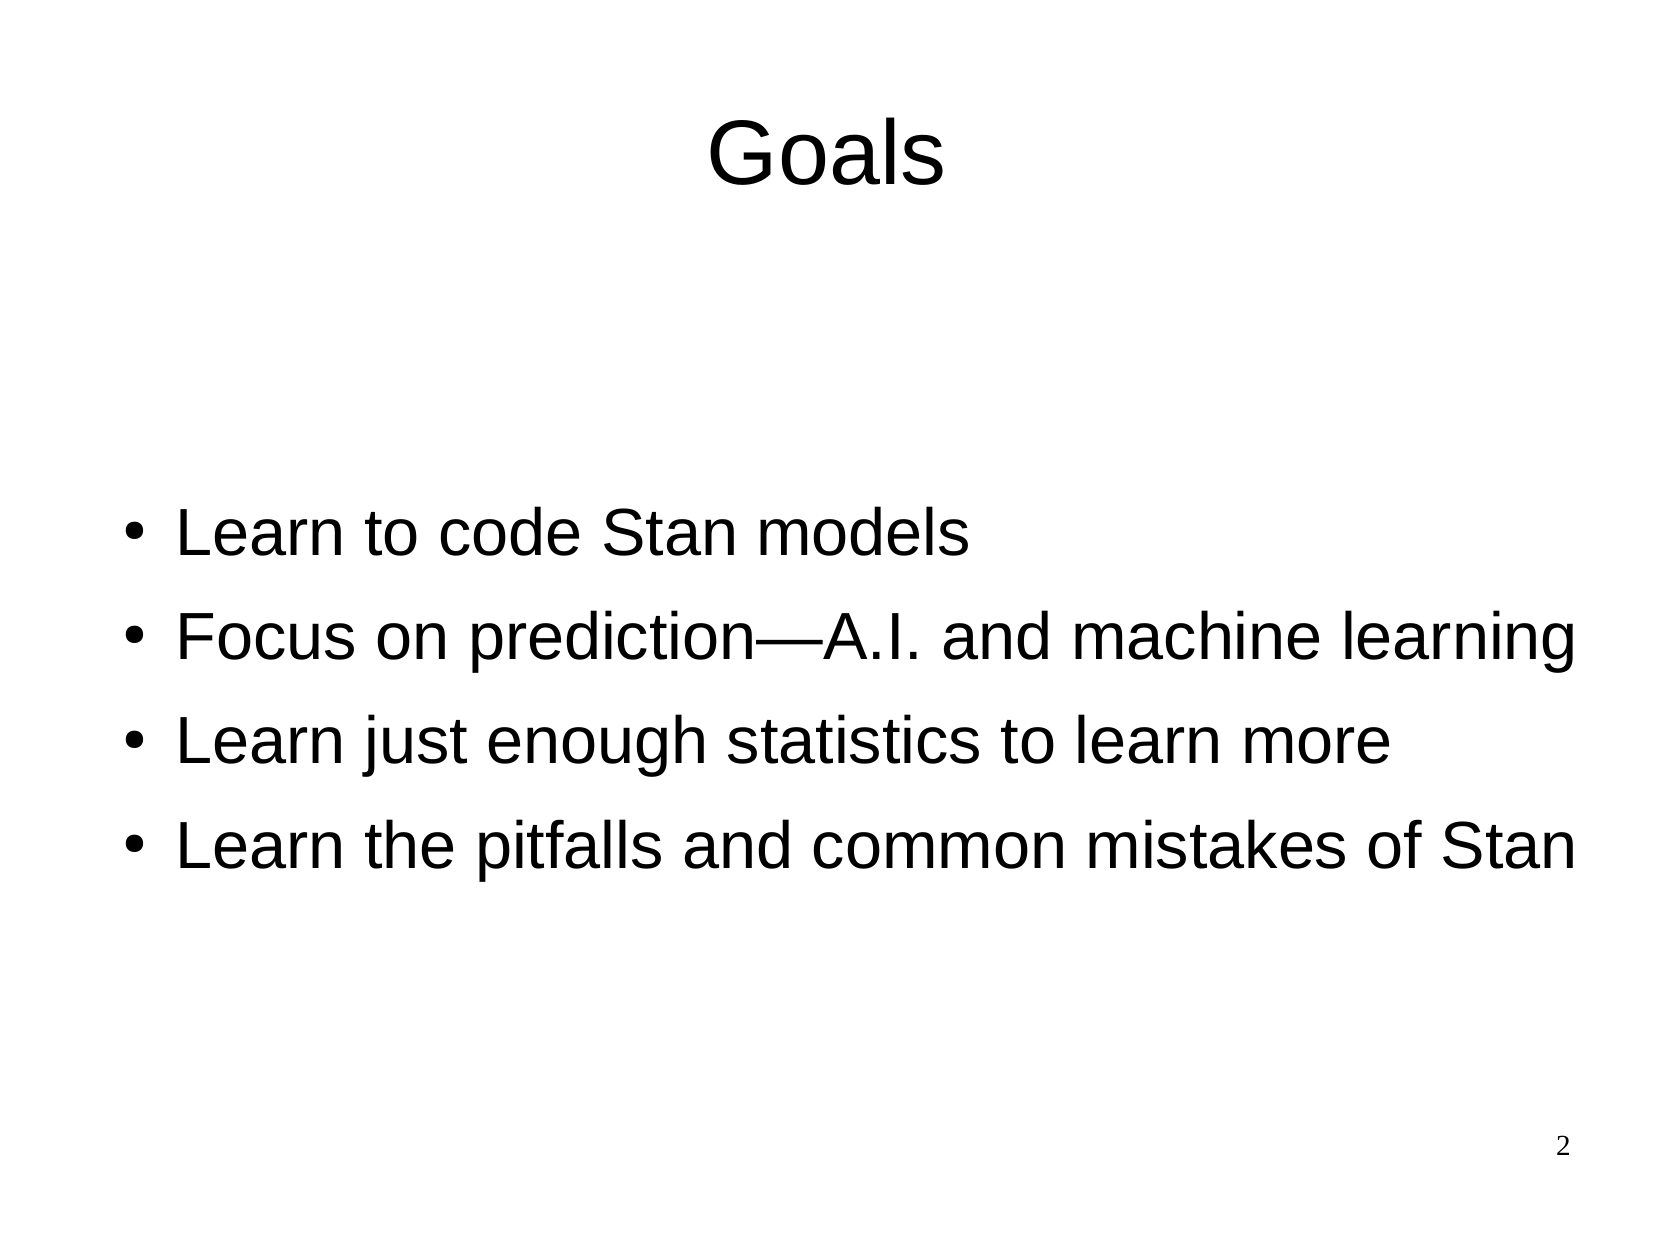

# Goals
Learn to code Stan models
Focus on prediction—A.I. and machine learning
Learn just enough statistics to learn more
Learn the pitfalls and common mistakes of Stan
2